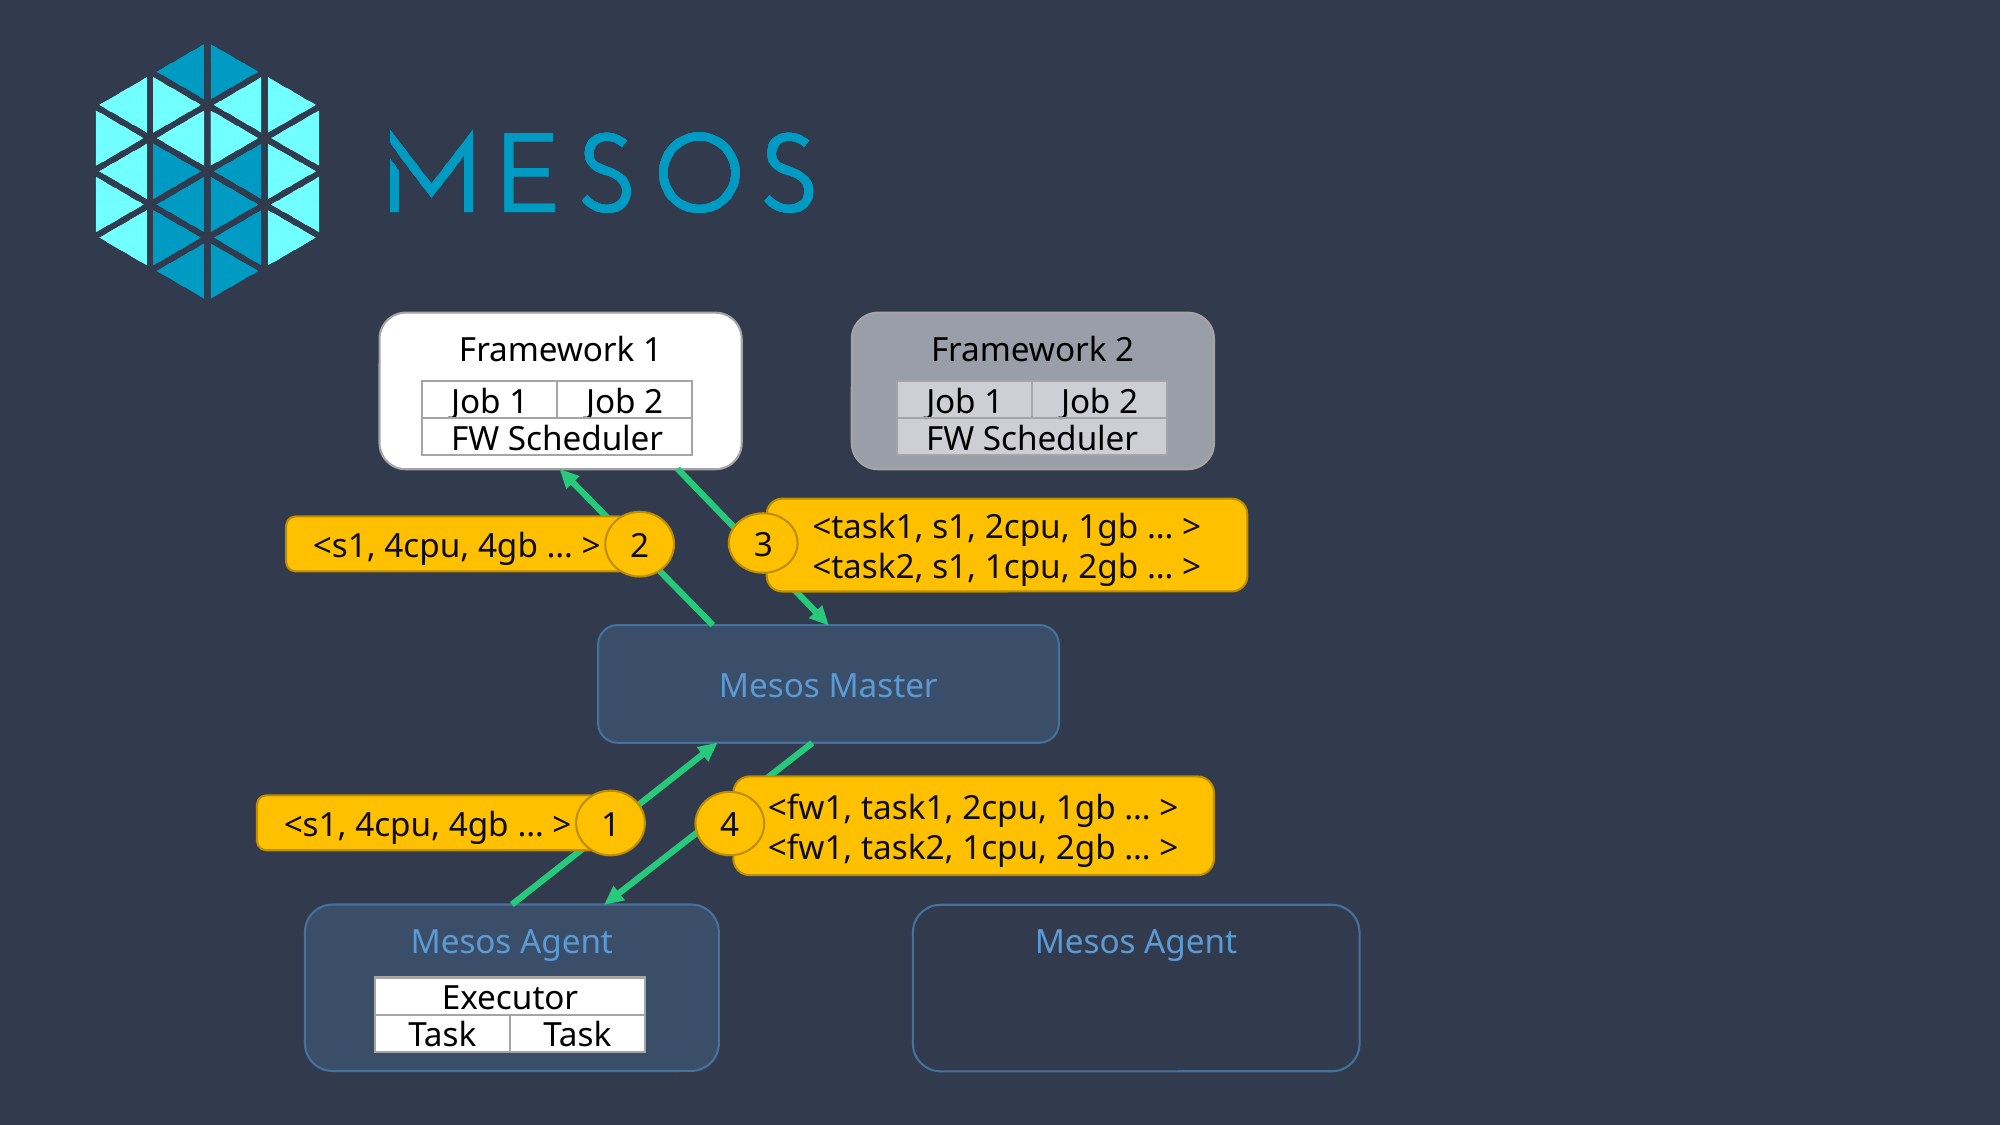

Framework 1
Framework 2
Job 1
Job 2
Job 1
Job 2
FW Scheduler
FW Scheduler
<task1, s1, 2cpu, 1gb … >
<task2, s1, 1cpu, 2gb … >
3
2
<s1, 4cpu, 4gb … >
Mesos Master
<fw1, task1, 2cpu, 1gb … >
<fw1, task2, 1cpu, 2gb … >
4
1
<s1, 4cpu, 4gb … >
Mesos Agent
Mesos Agent
Executor
Task
Task